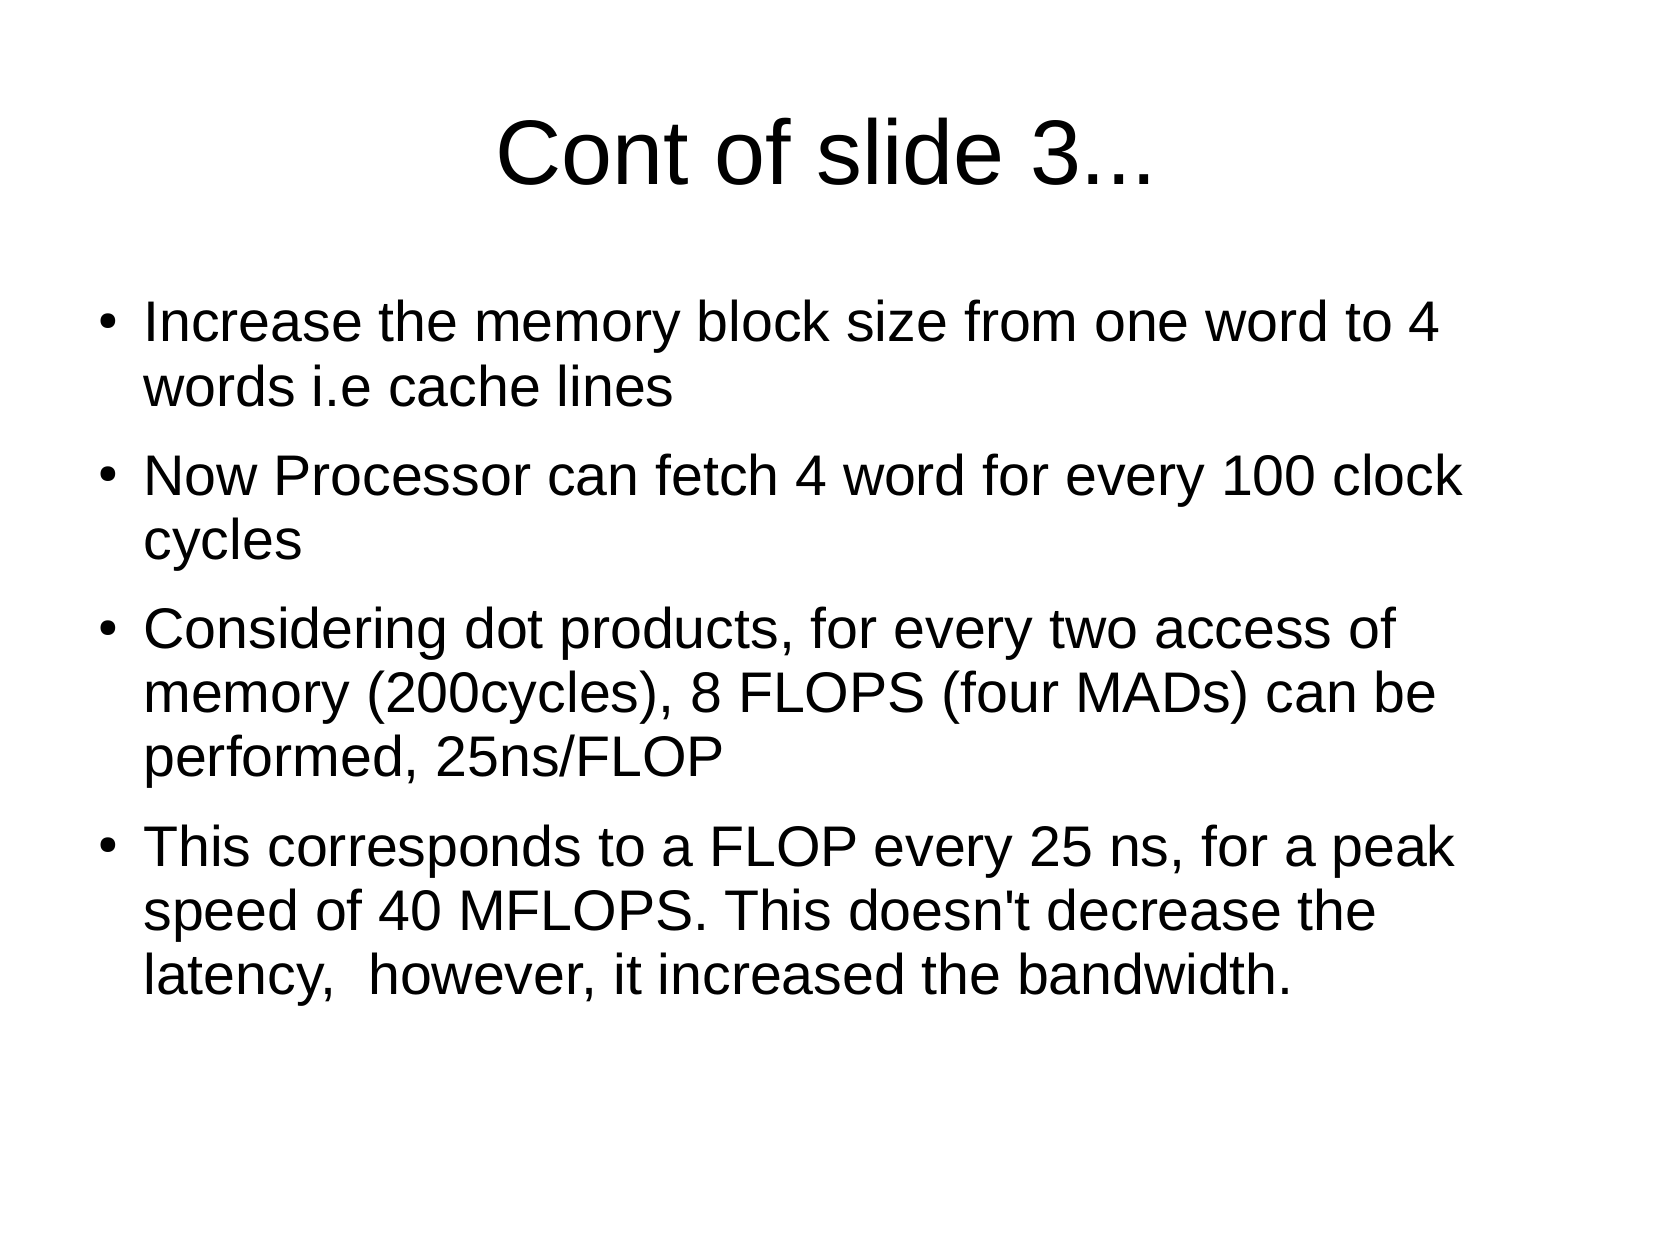

# Cont of slide 3...
Increase the memory block size from one word to 4 words i.e cache lines
Now Processor can fetch 4 word for every 100 clock cycles
Considering dot products, for every two access of memory (200cycles), 8 FLOPS (four MADs) can be performed, 25ns/FLOP
This corresponds to a FLOP every 25 ns, for a peak speed of 40 MFLOPS. This doesn't decrease the latency, however, it increased the bandwidth.